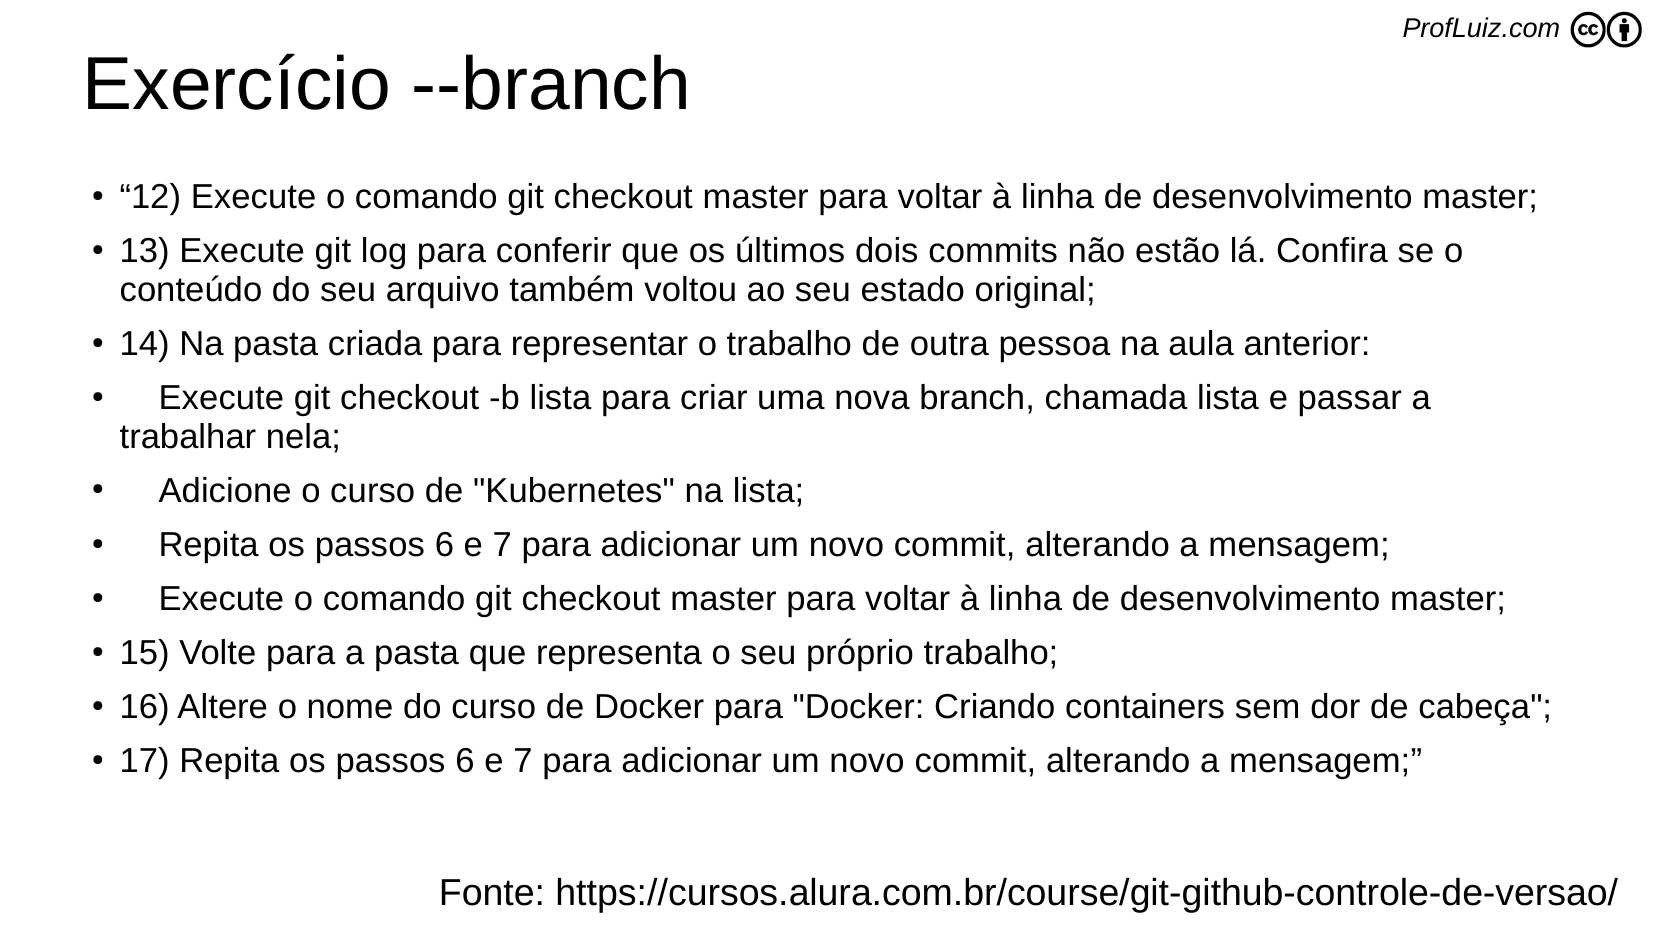

# Exercício --branch
“12) Execute o comando git checkout master para voltar à linha de desenvolvimento master;
13) Execute git log para conferir que os últimos dois commits não estão lá. Confira se o conteúdo do seu arquivo também voltou ao seu estado original;
14) Na pasta criada para representar o trabalho de outra pessoa na aula anterior:
 Execute git checkout -b lista para criar uma nova branch, chamada lista e passar a trabalhar nela;
 Adicione o curso de "Kubernetes" na lista;
 Repita os passos 6 e 7 para adicionar um novo commit, alterando a mensagem;
 Execute o comando git checkout master para voltar à linha de desenvolvimento master;
15) Volte para a pasta que representa o seu próprio trabalho;
16) Altere o nome do curso de Docker para "Docker: Criando containers sem dor de cabeça";
17) Repita os passos 6 e 7 para adicionar um novo commit, alterando a mensagem;”
Fonte: https://cursos.alura.com.br/course/git-github-controle-de-versao/